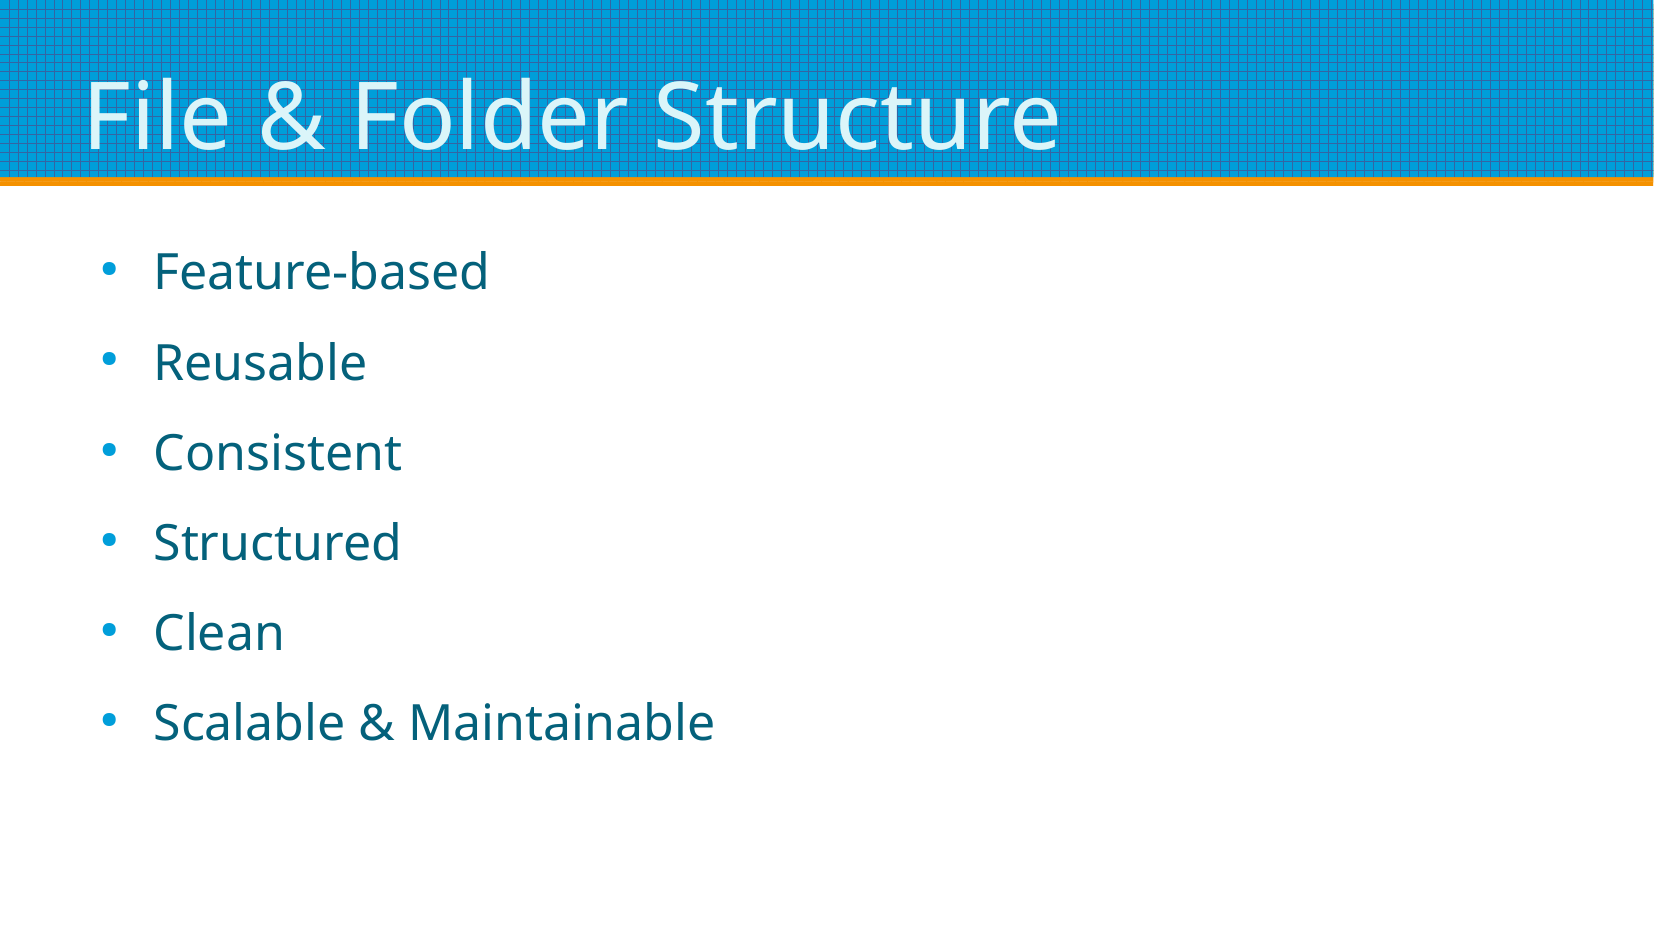

# File & Folder Structure
Feature-based
Reusable
Consistent
Structured
Clean
Scalable & Maintainable